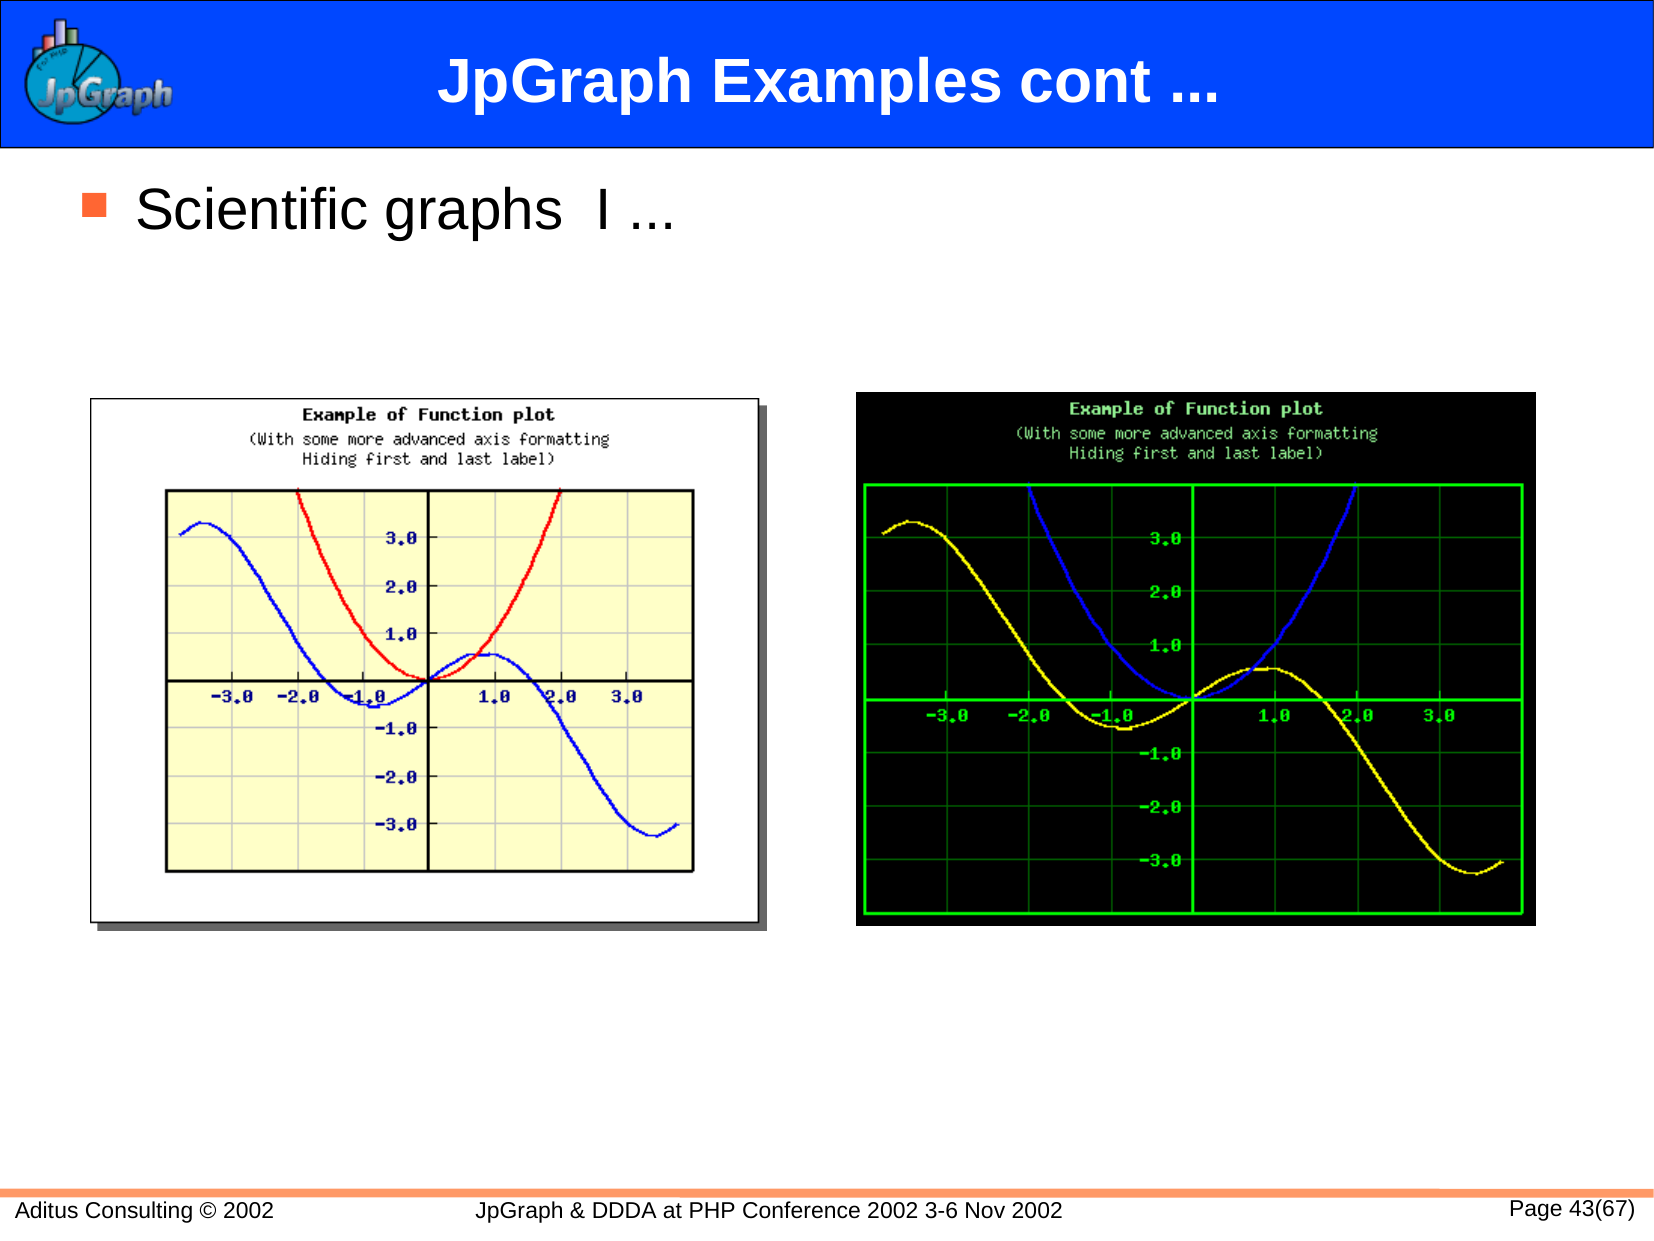

# JpGraph Examples cont ...
Scientific graphs I ...